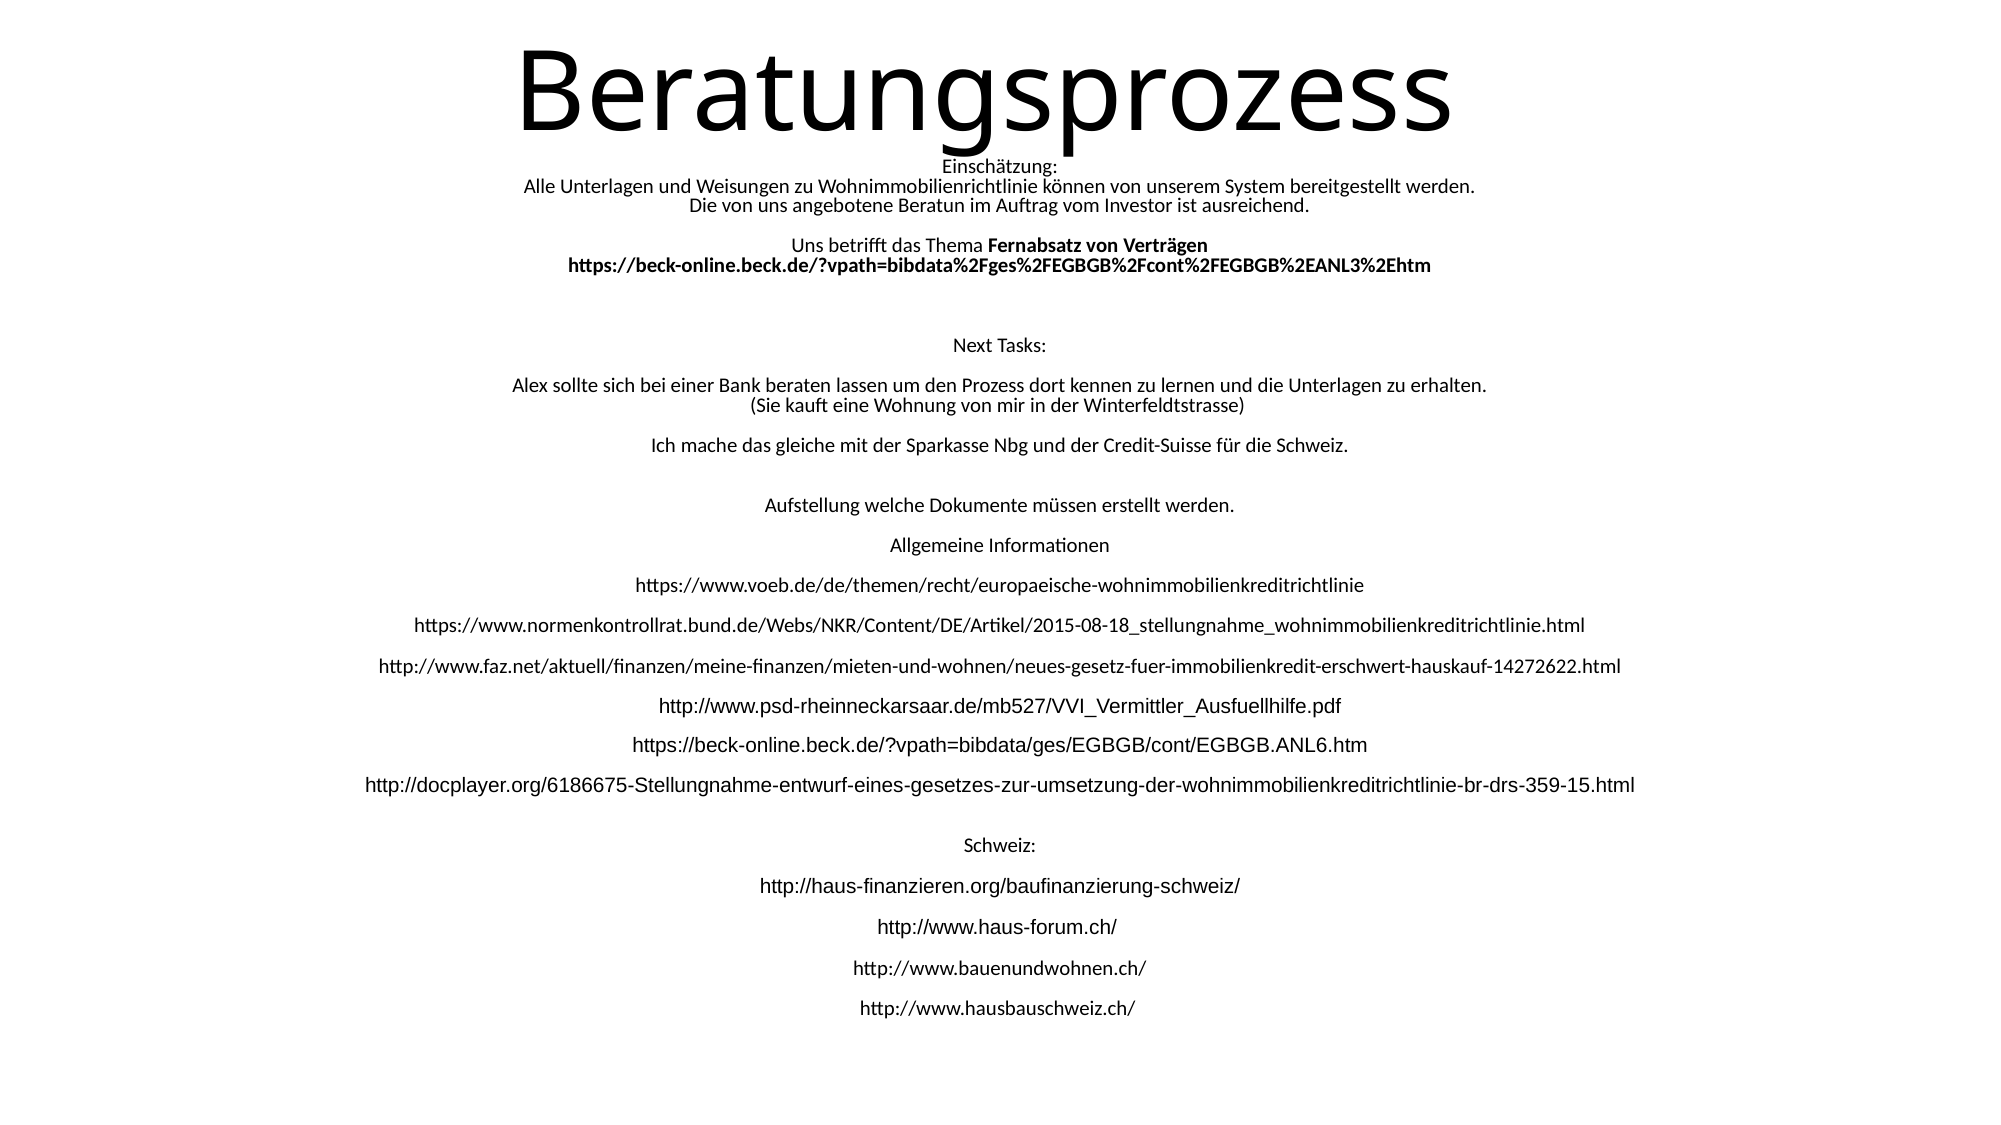

# Beratungsprozess
Einschätzung:
Alle Unterlagen und Weisungen zu Wohnimmobilienrichtlinie können von unserem System bereitgestellt werden.
Die von uns angebotene Beratun im Auftrag vom Investor ist ausreichend.
Uns betrifft das Thema Fernabsatz von Verträgen
https://beck-online.beck.de/?vpath=bibdata%2Fges%2FEGBGB%2Fcont%2FEGBGB%2EANL3%2Ehtm
Next Tasks:
Alex sollte sich bei einer Bank beraten lassen um den Prozess dort kennen zu lernen und die Unterlagen zu erhalten.
(Sie kauft eine Wohnung von mir in der Winterfeldtstrasse)
Ich mache das gleiche mit der Sparkasse Nbg und der Credit-Suisse für die Schweiz.
Aufstellung welche Dokumente müssen erstellt werden.
Allgemeine Informationen
https://www.voeb.de/de/themen/recht/europaeische-wohnimmobilienkreditrichtlinie
https://www.normenkontrollrat.bund.de/Webs/NKR/Content/DE/Artikel/2015-08-18_stellungnahme_wohnimmobilienkreditrichtlinie.html
http://www.faz.net/aktuell/finanzen/meine-finanzen/mieten-und-wohnen/neues-gesetz-fuer-immobilienkredit-erschwert-hauskauf-14272622.html
http://www.psd-rheinneckarsaar.de/mb527/VVI_Vermittler_Ausfuellhilfe.pdf
https://beck-online.beck.de/?vpath=bibdata/ges/EGBGB/cont/EGBGB.ANL6.htm
http://docplayer.org/6186675-Stellungnahme-entwurf-eines-gesetzes-zur-umsetzung-der-wohnimmobilienkreditrichtlinie-br-drs-359-15.html
Schweiz:
http://haus-finanzieren.org/baufinanzierung-schweiz/
http://www.haus-forum.ch/
http://www.bauenundwohnen.ch/
http://www.hausbauschweiz.ch/